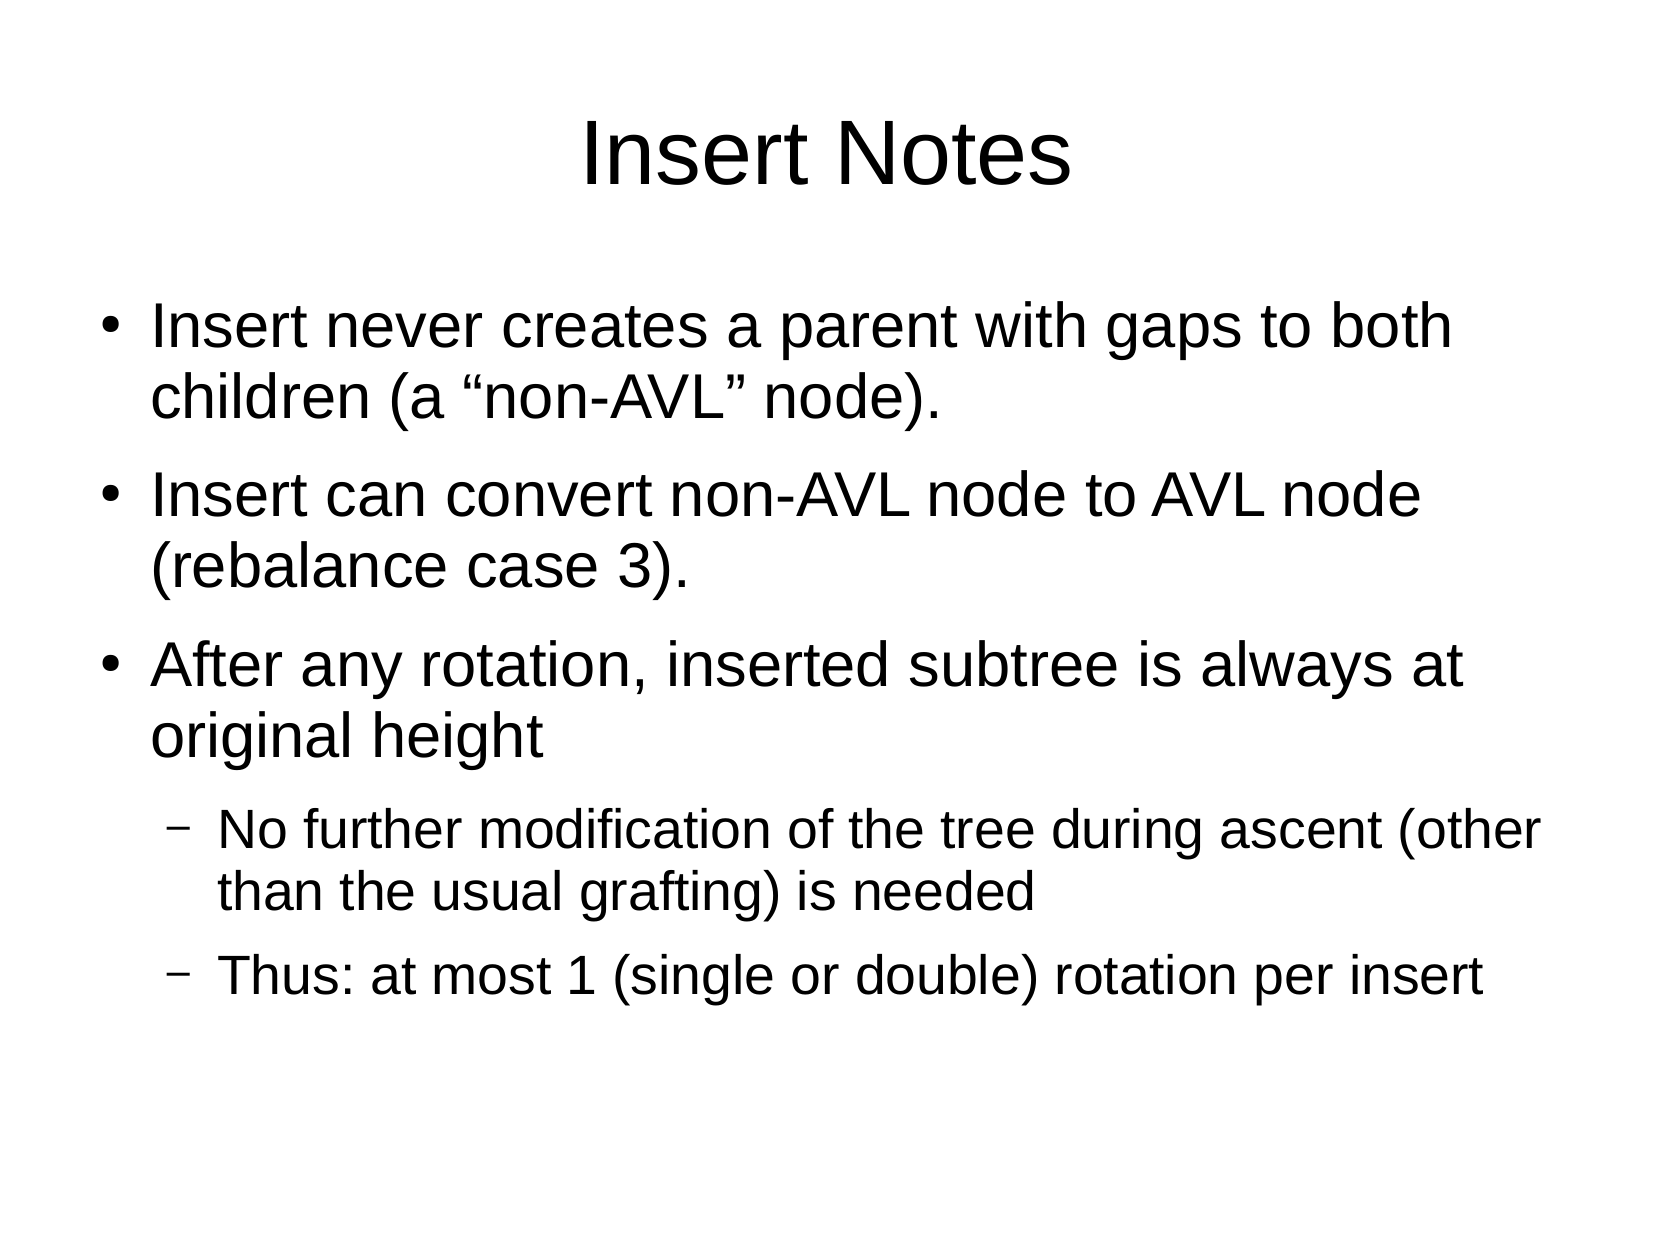

# Insert Notes
Insert never creates a parent with gaps to both children (a “non-AVL” node).
Insert can convert non-AVL node to AVL node (rebalance case 3).
After any rotation, inserted subtree is always at original height
No further modification of the tree during ascent (other than the usual grafting) is needed
Thus: at most 1 (single or double) rotation per insert